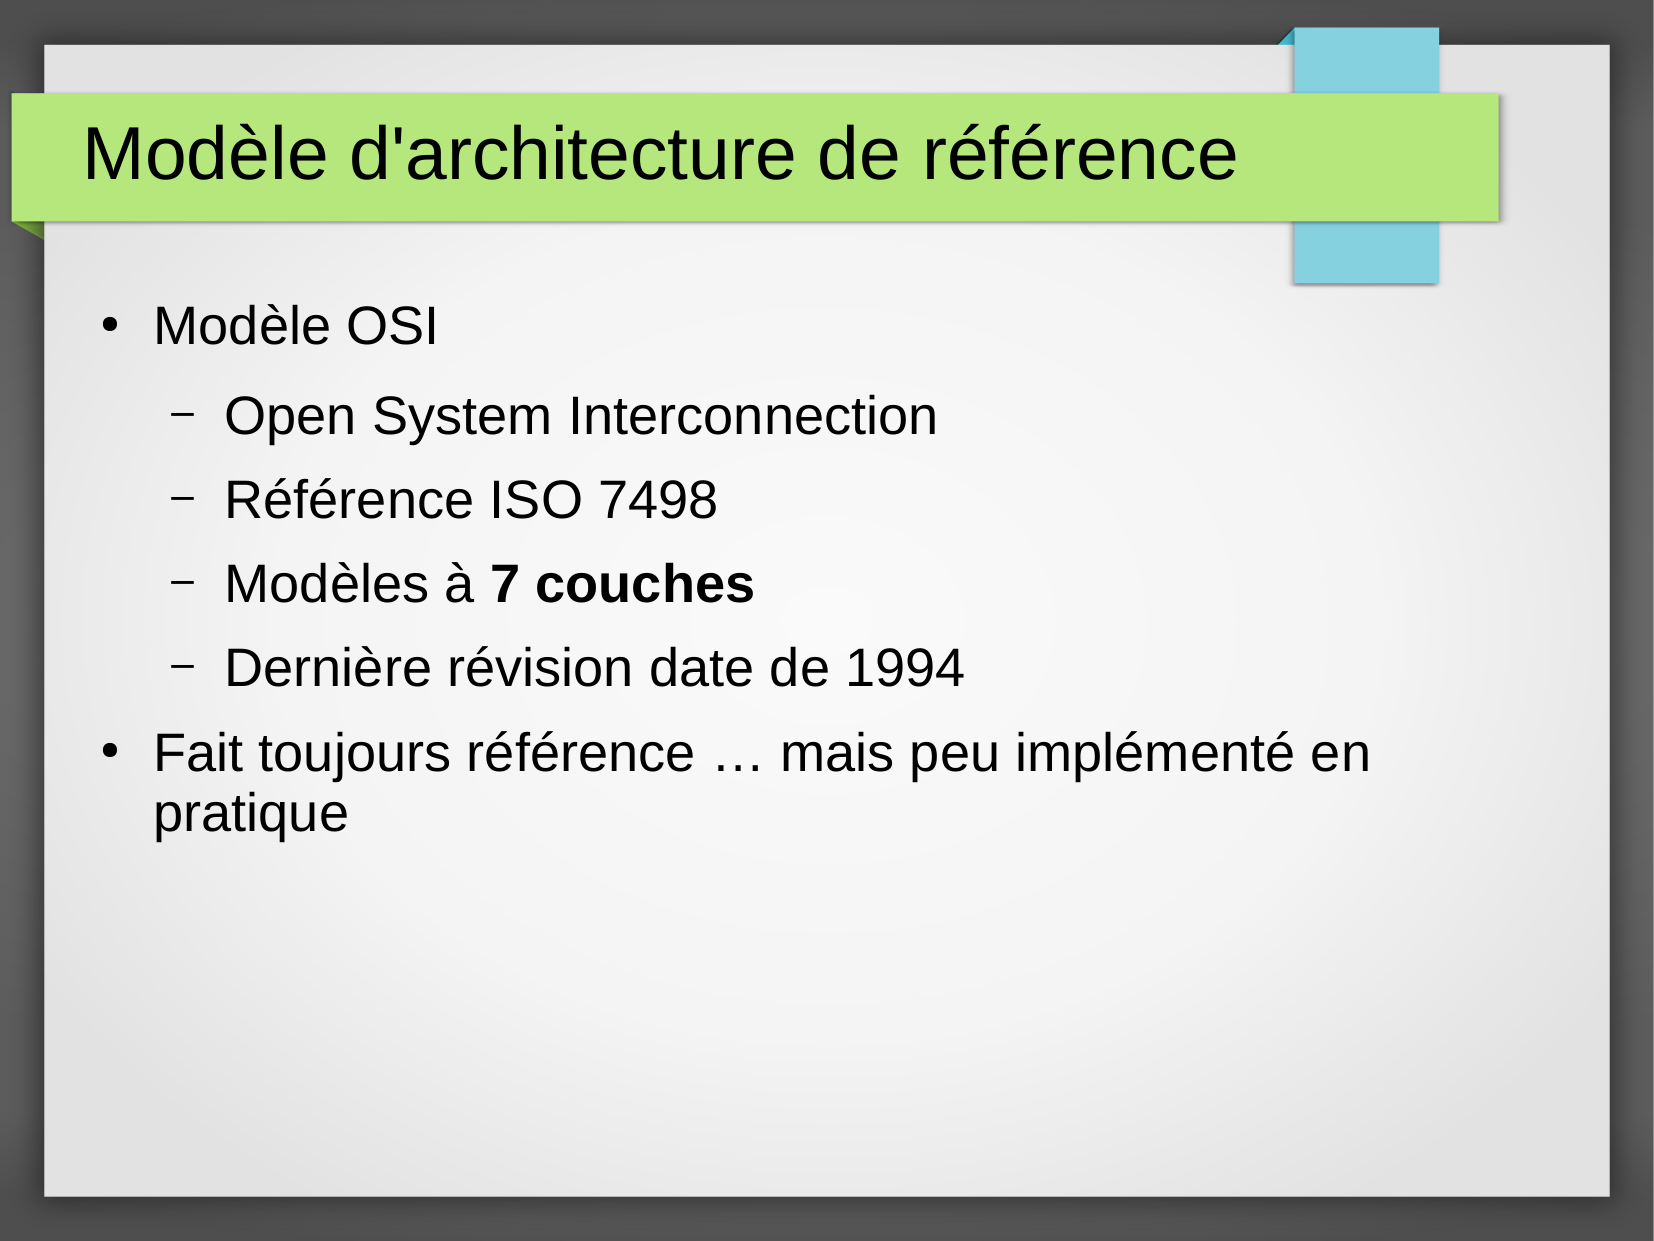

# Modèle d'architecture de référence
Modèle OSI
Open System Interconnection
Référence ISO 7498
Modèles à 7 couches
Dernière révision date de 1994
Fait toujours référence … mais peu implémenté en pratique